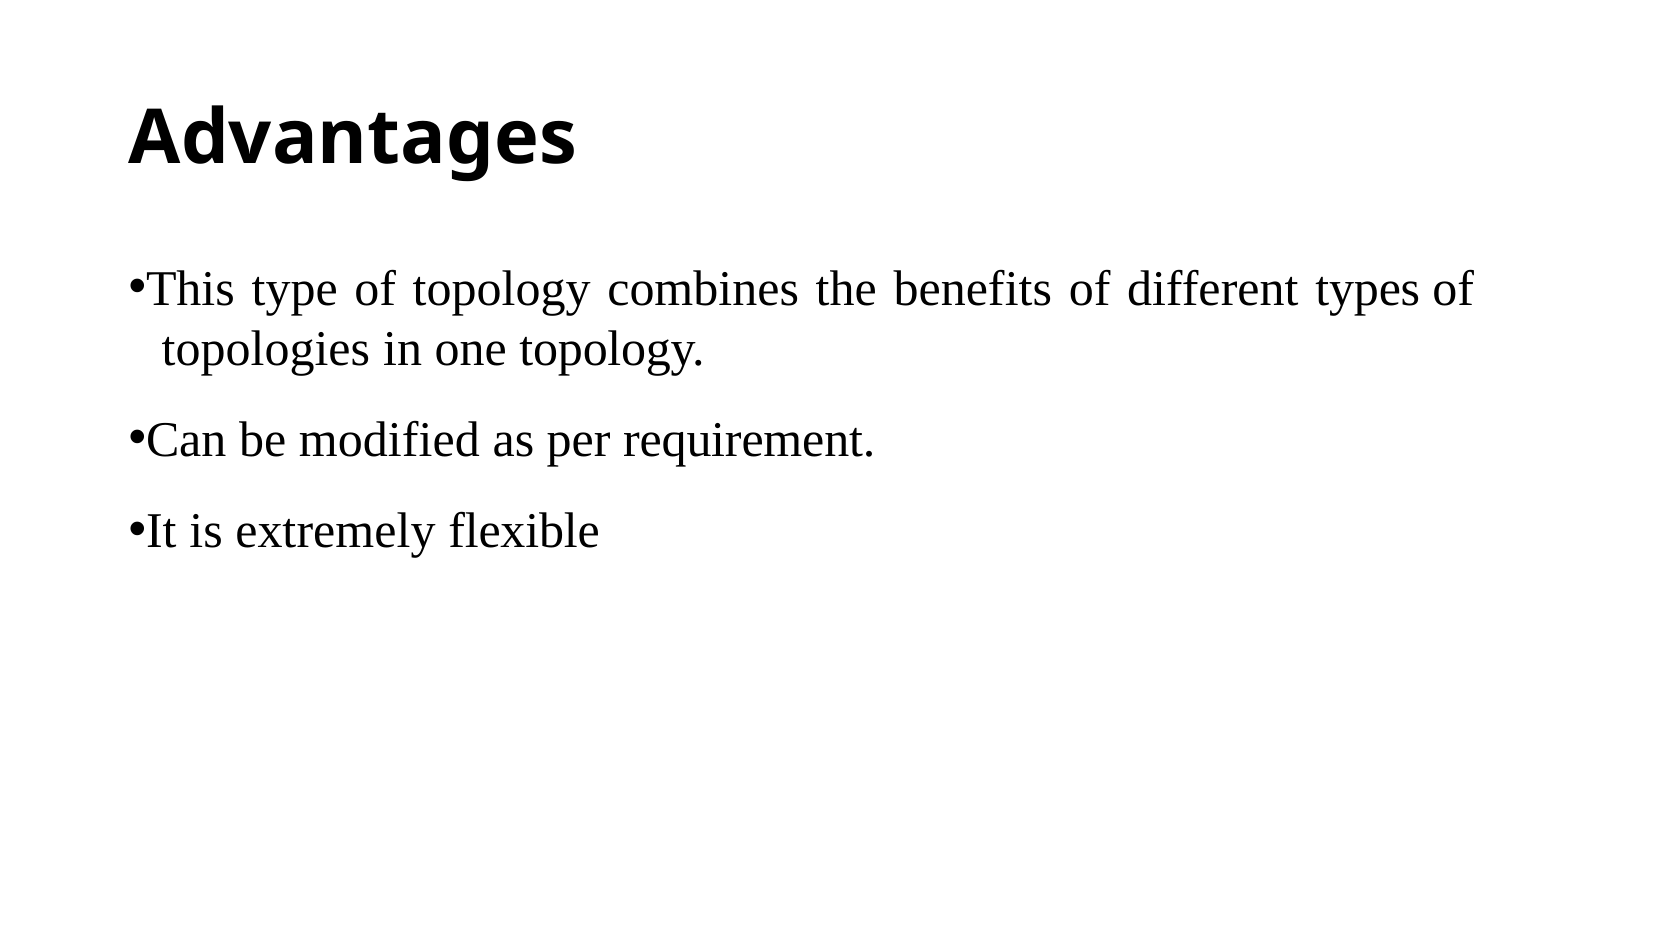

# Advantages
This type of topology combines the benefits of different types of topologies in one topology.
Can be modified as per requirement.
It is extremely flexible